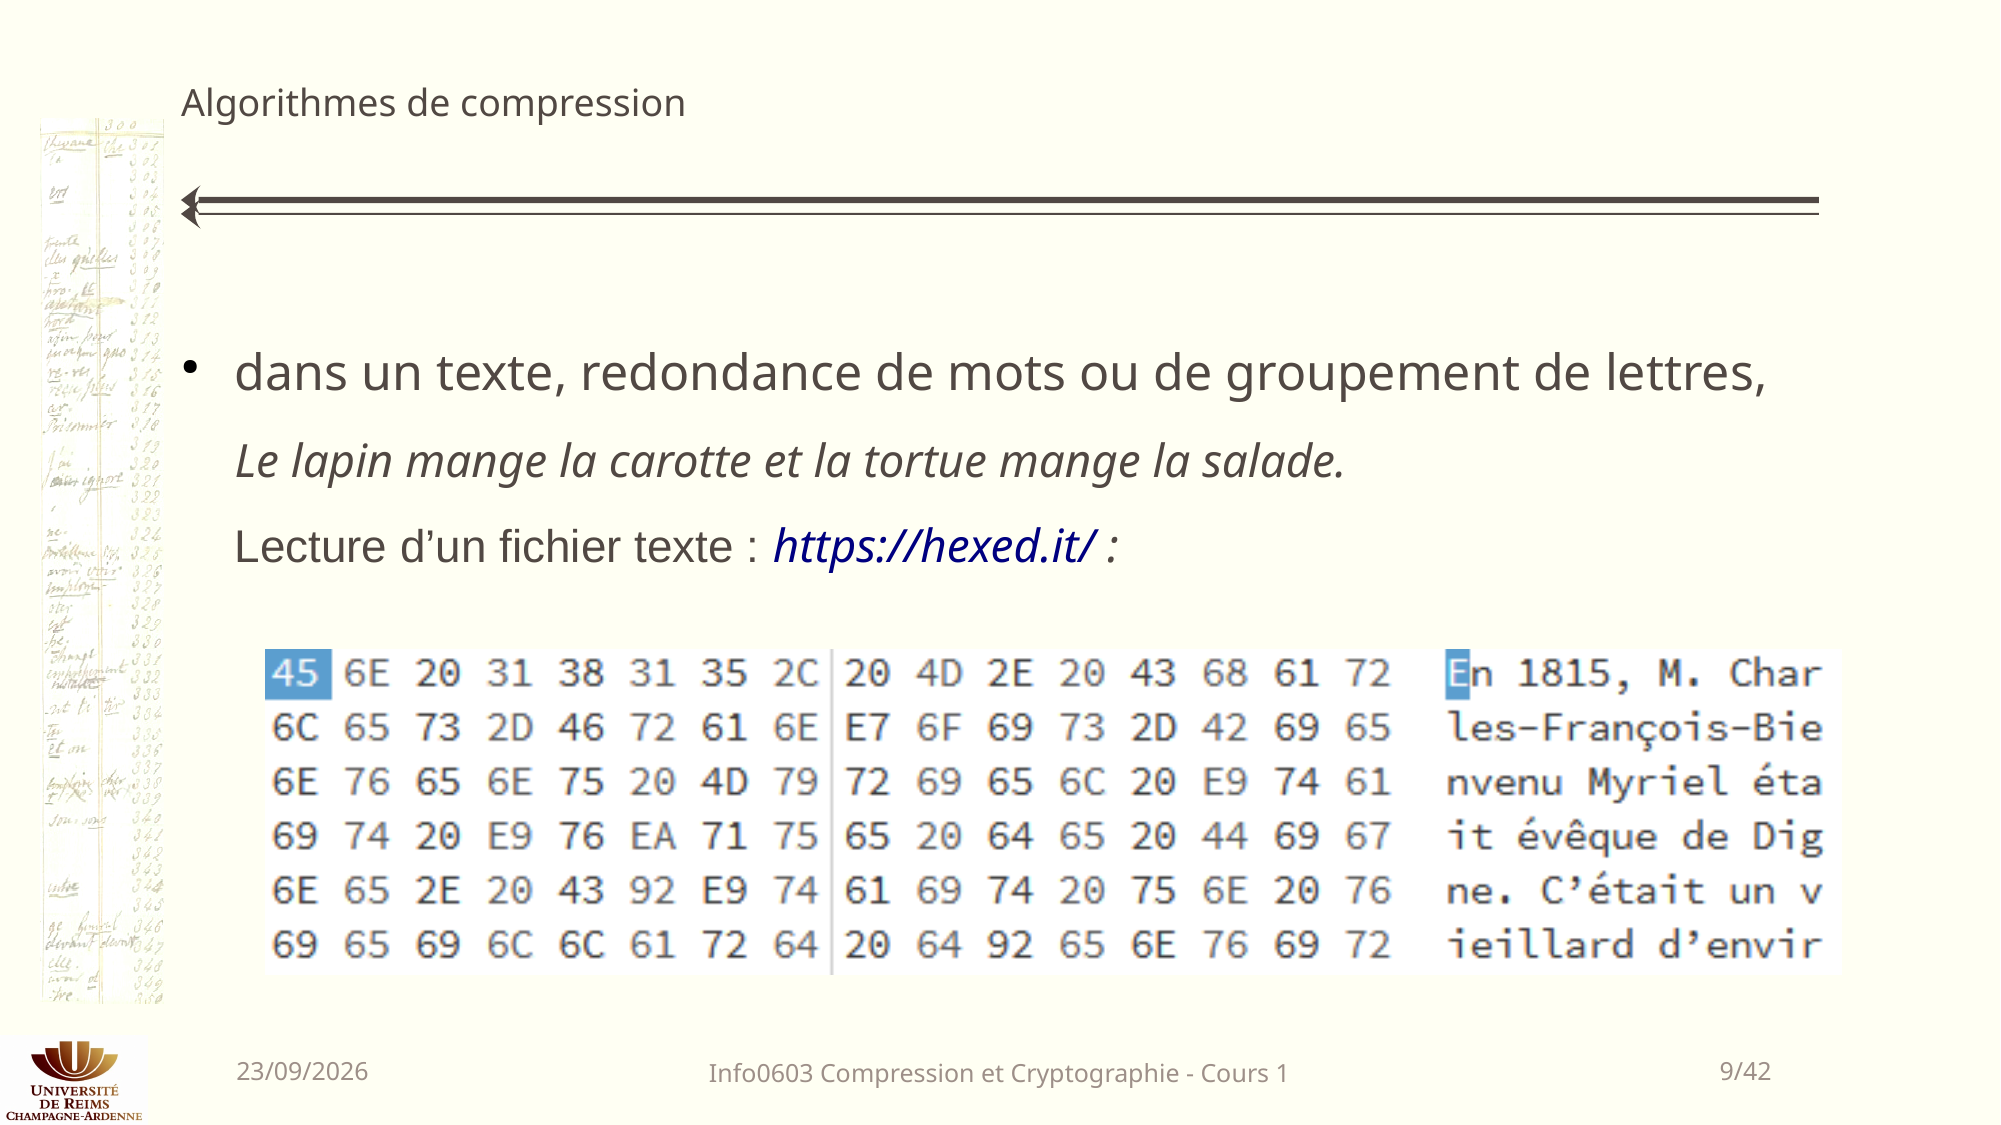

# Algorithmes de compression
dans un texte, redondance de mots ou de groupement de lettres,
Le lapin mange la carotte et la tortue mange la salade.
Lecture d’un fichier texte : https://hexed.it/ :